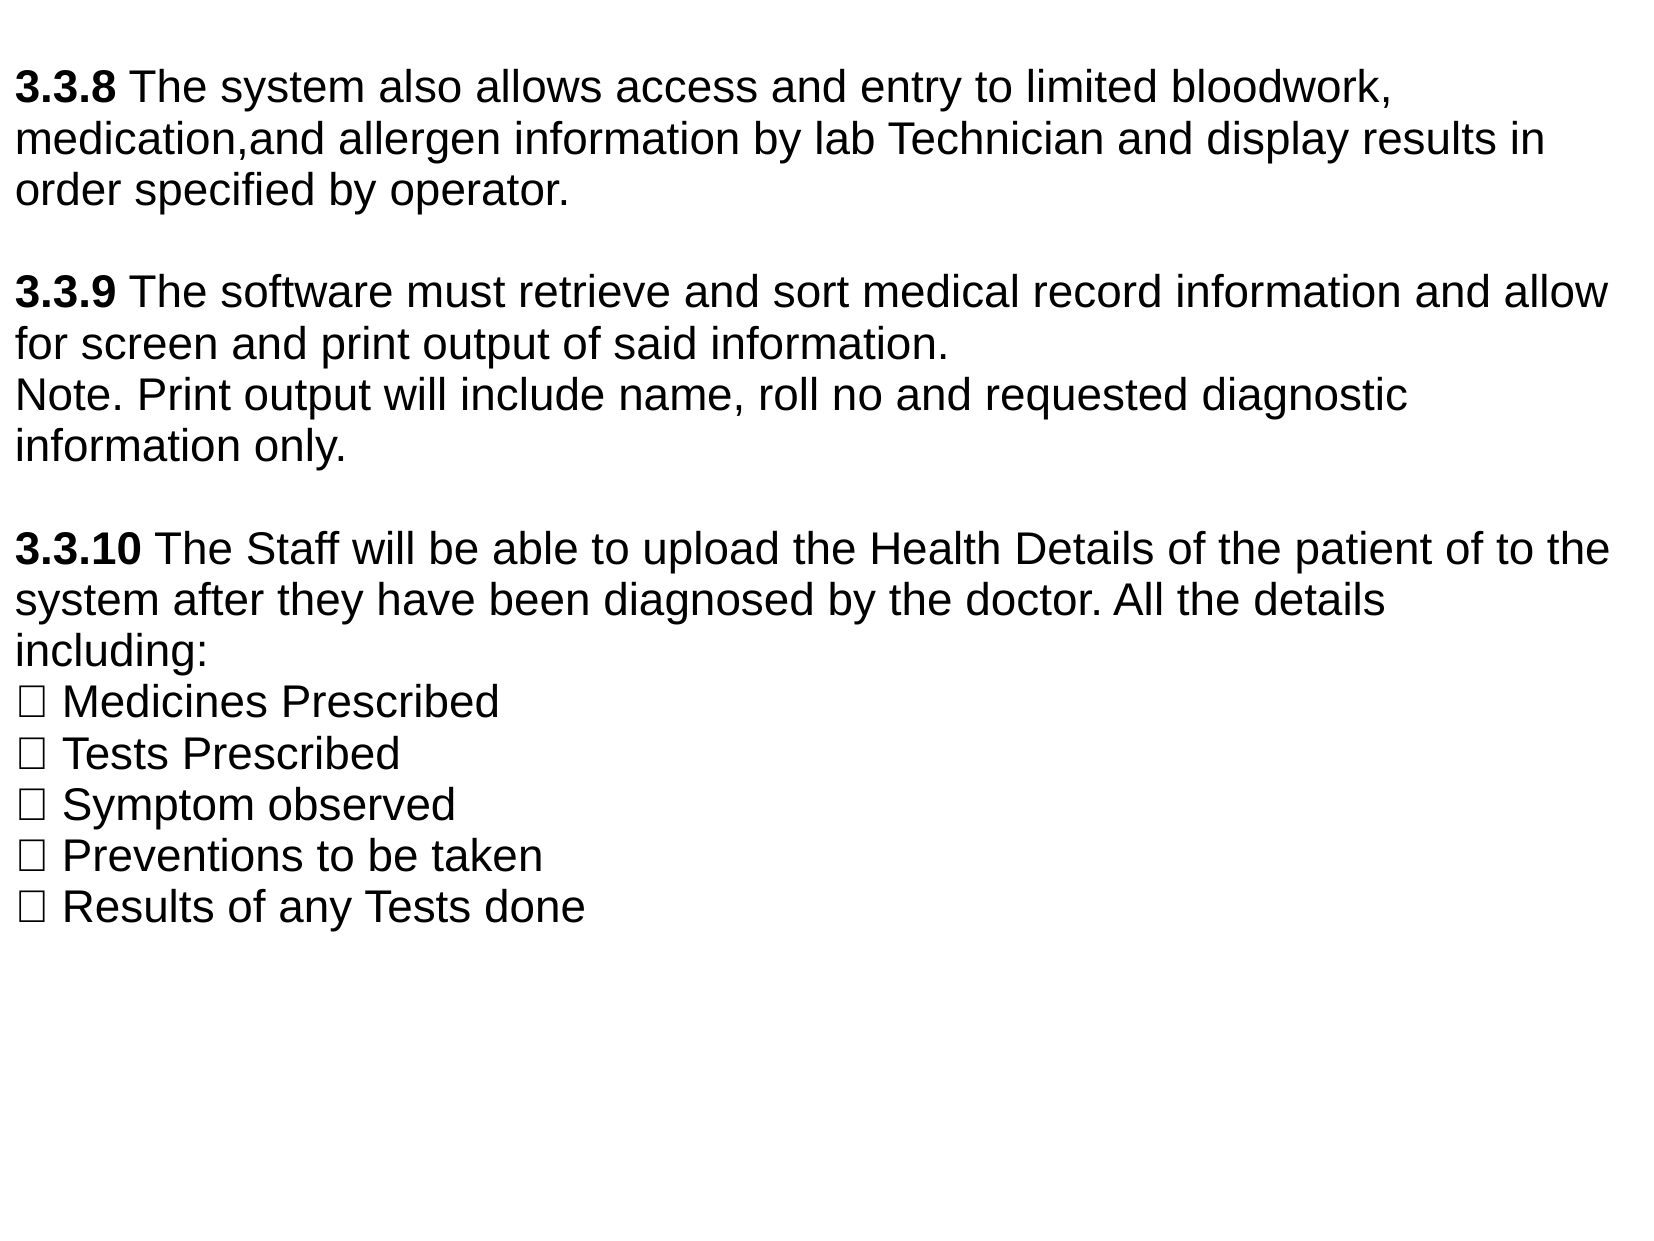

3.3.8 The system also allows access and entry to limited bloodwork, medication,and allergen information by lab Technician and display results in order specified by operator.
3.3.9 The software must retrieve and sort medical record information and allow
for screen and print output of said information.
Note. Print output will include name, roll no and requested diagnostic
information only.
3.3.10 The Staff will be able to upload the Health Details of the patient of to the
system after they have been diagnosed by the doctor. All the details
including:
 Medicines Prescribed
 Tests Prescribed
 Symptom observed
 Preventions to be taken
 Results of any Tests done